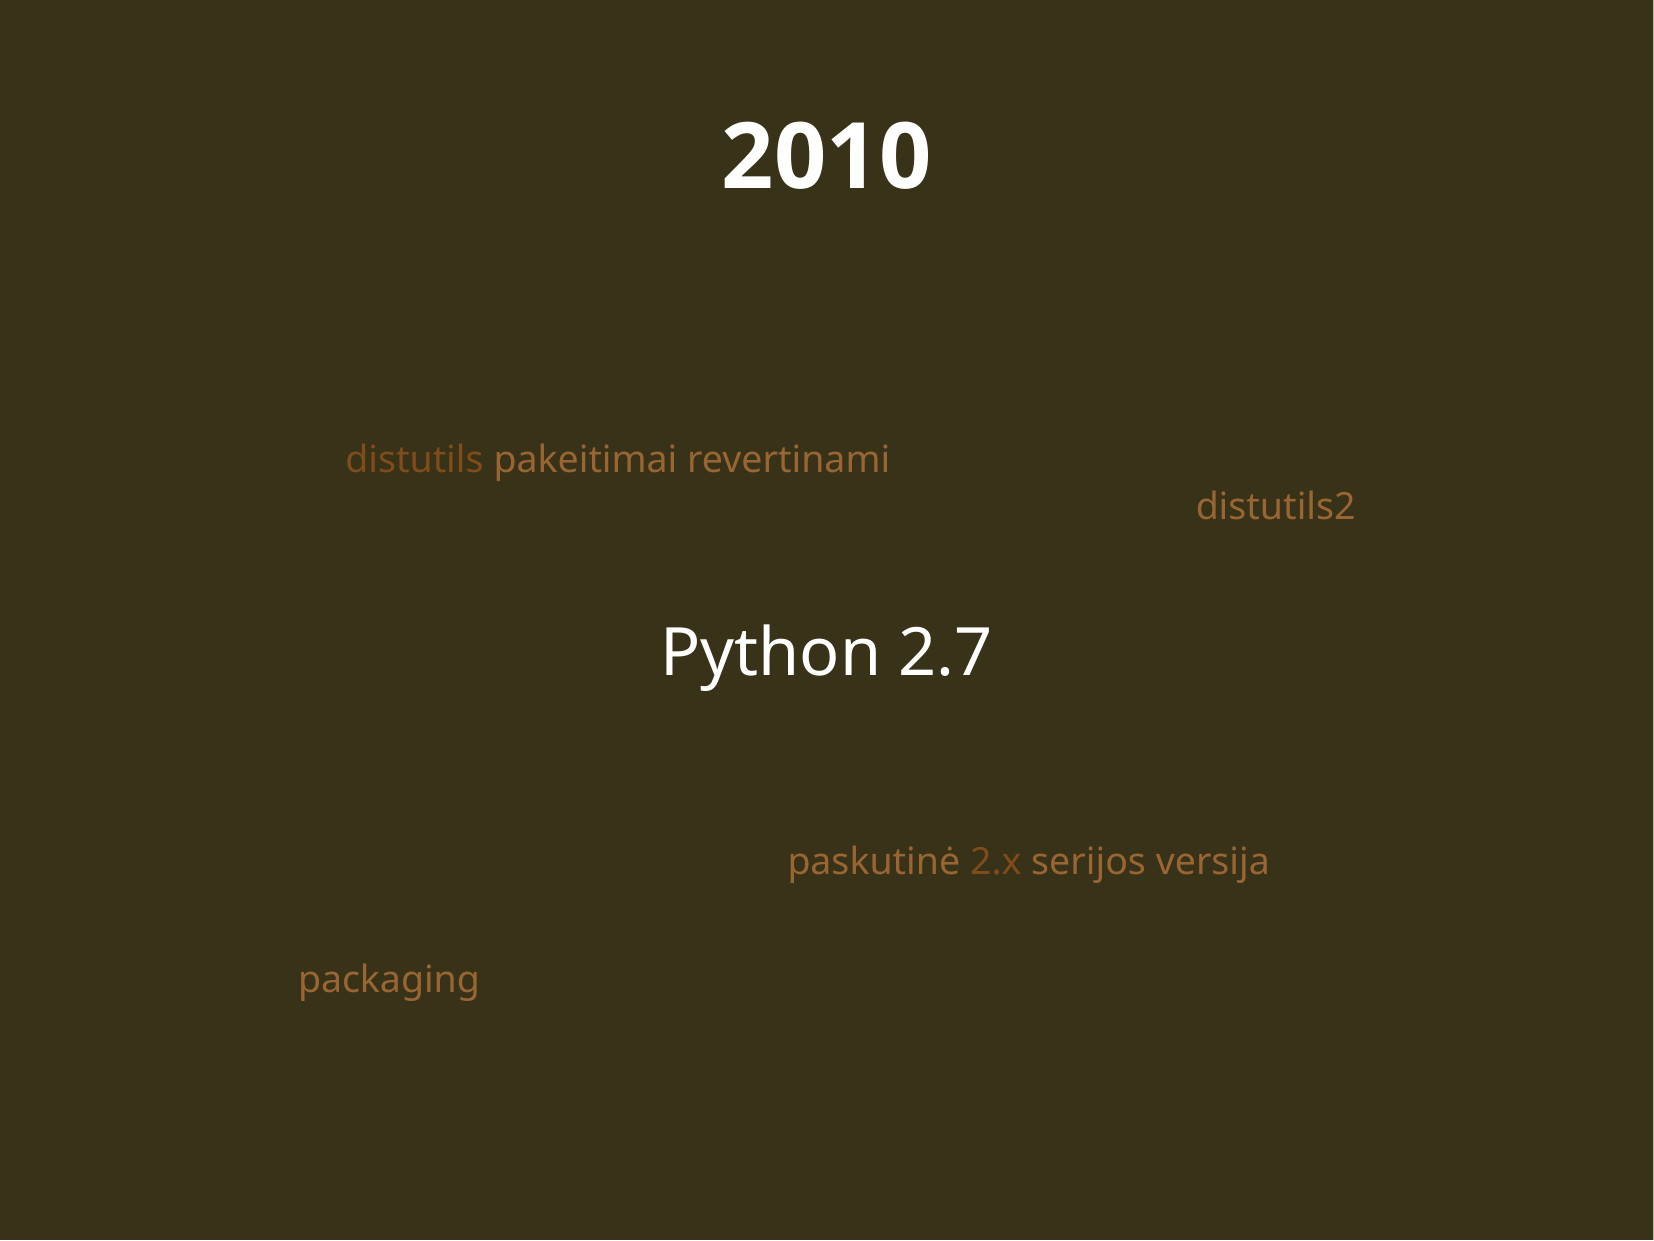

# 2010
Python 2.7
distutils pakeitimai revertinami
distutils2
paskutinė 2.x serijos versija
packaging